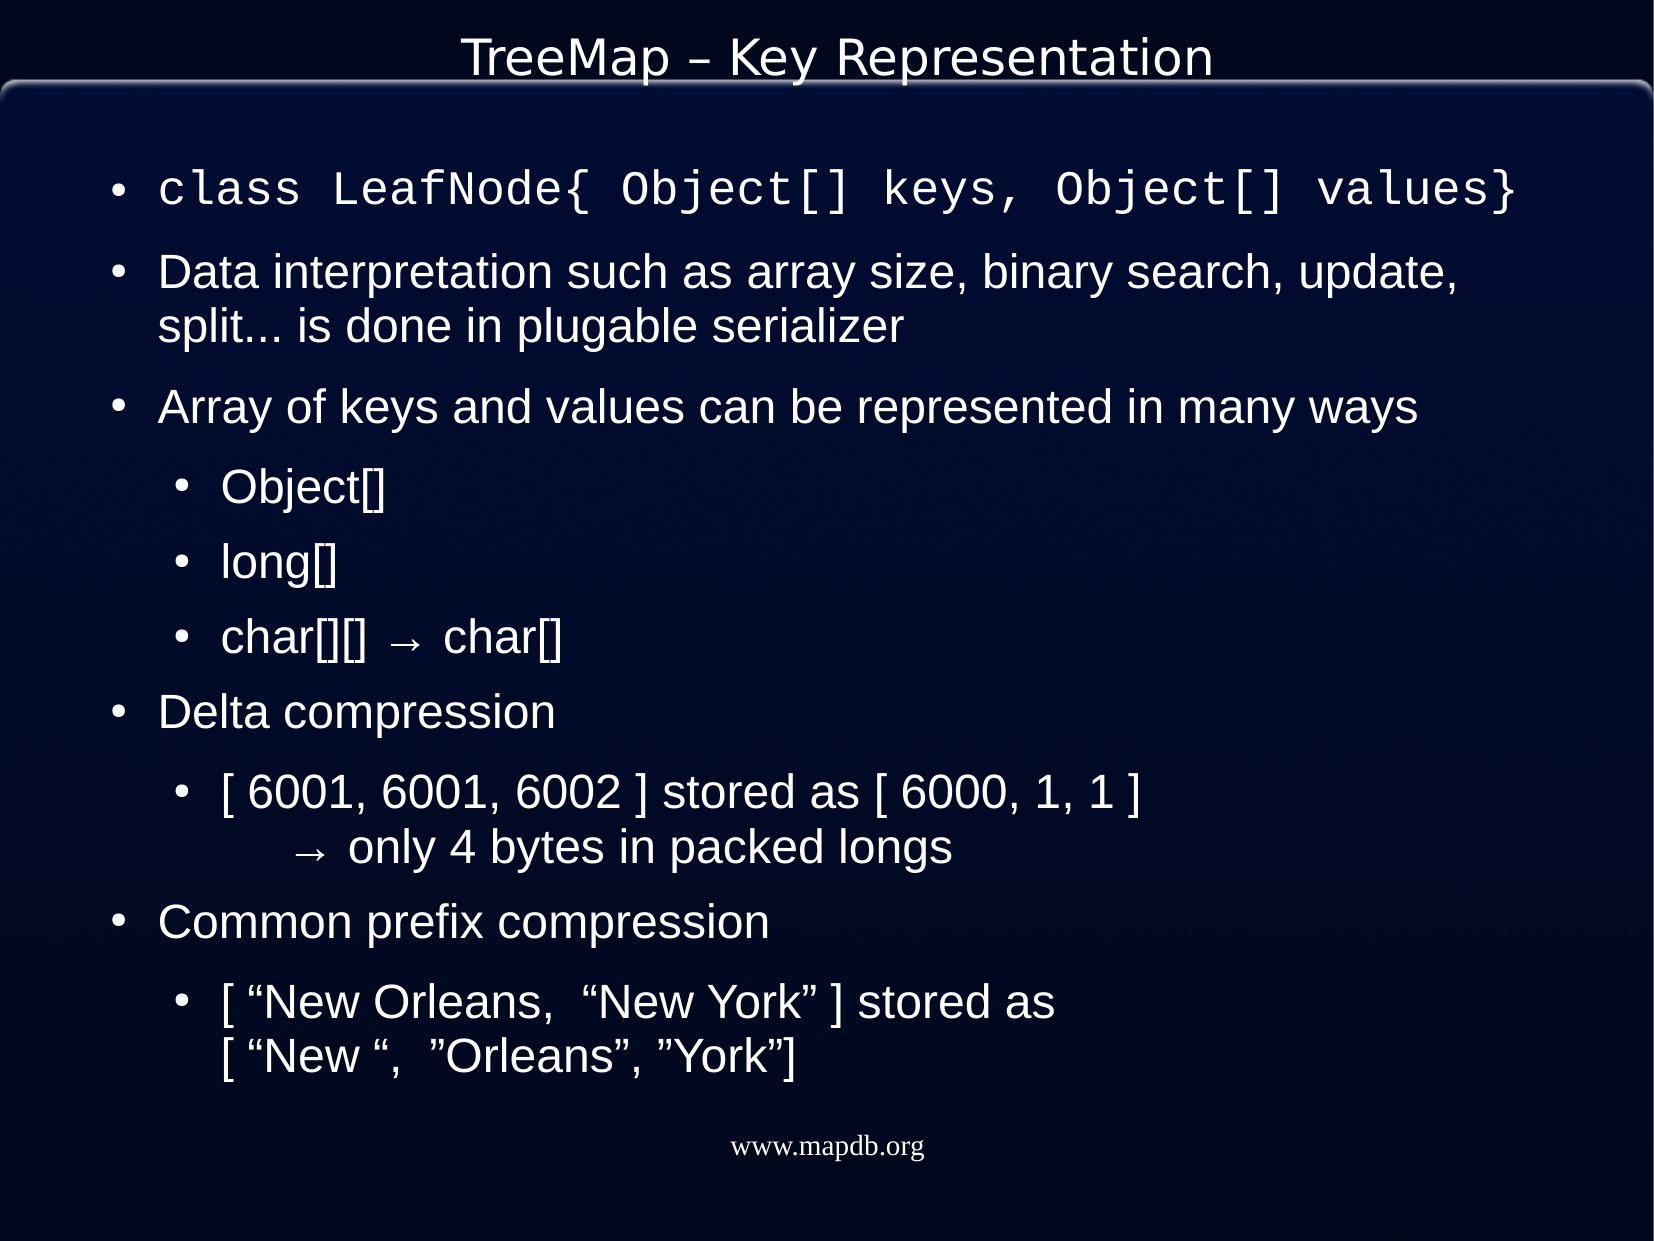

# TreeMap – Key Representation
class LeafNode{ Object[] keys, Object[] values}
Data interpretation such as array size, binary search, update, split... is done in plugable serializer
Array of keys and values can be represented in many ways
Object[]
long[]
char[][] → char[]
Delta compression
[ 6001, 6001, 6002 ] stored as [ 6000, 1, 1 ]
	→ only 4 bytes in packed longs
Common prefix compression
[ “New Orleans, “New York” ] stored as
[ “New “, ”Orleans”, ”York”]
www.mapdb.org